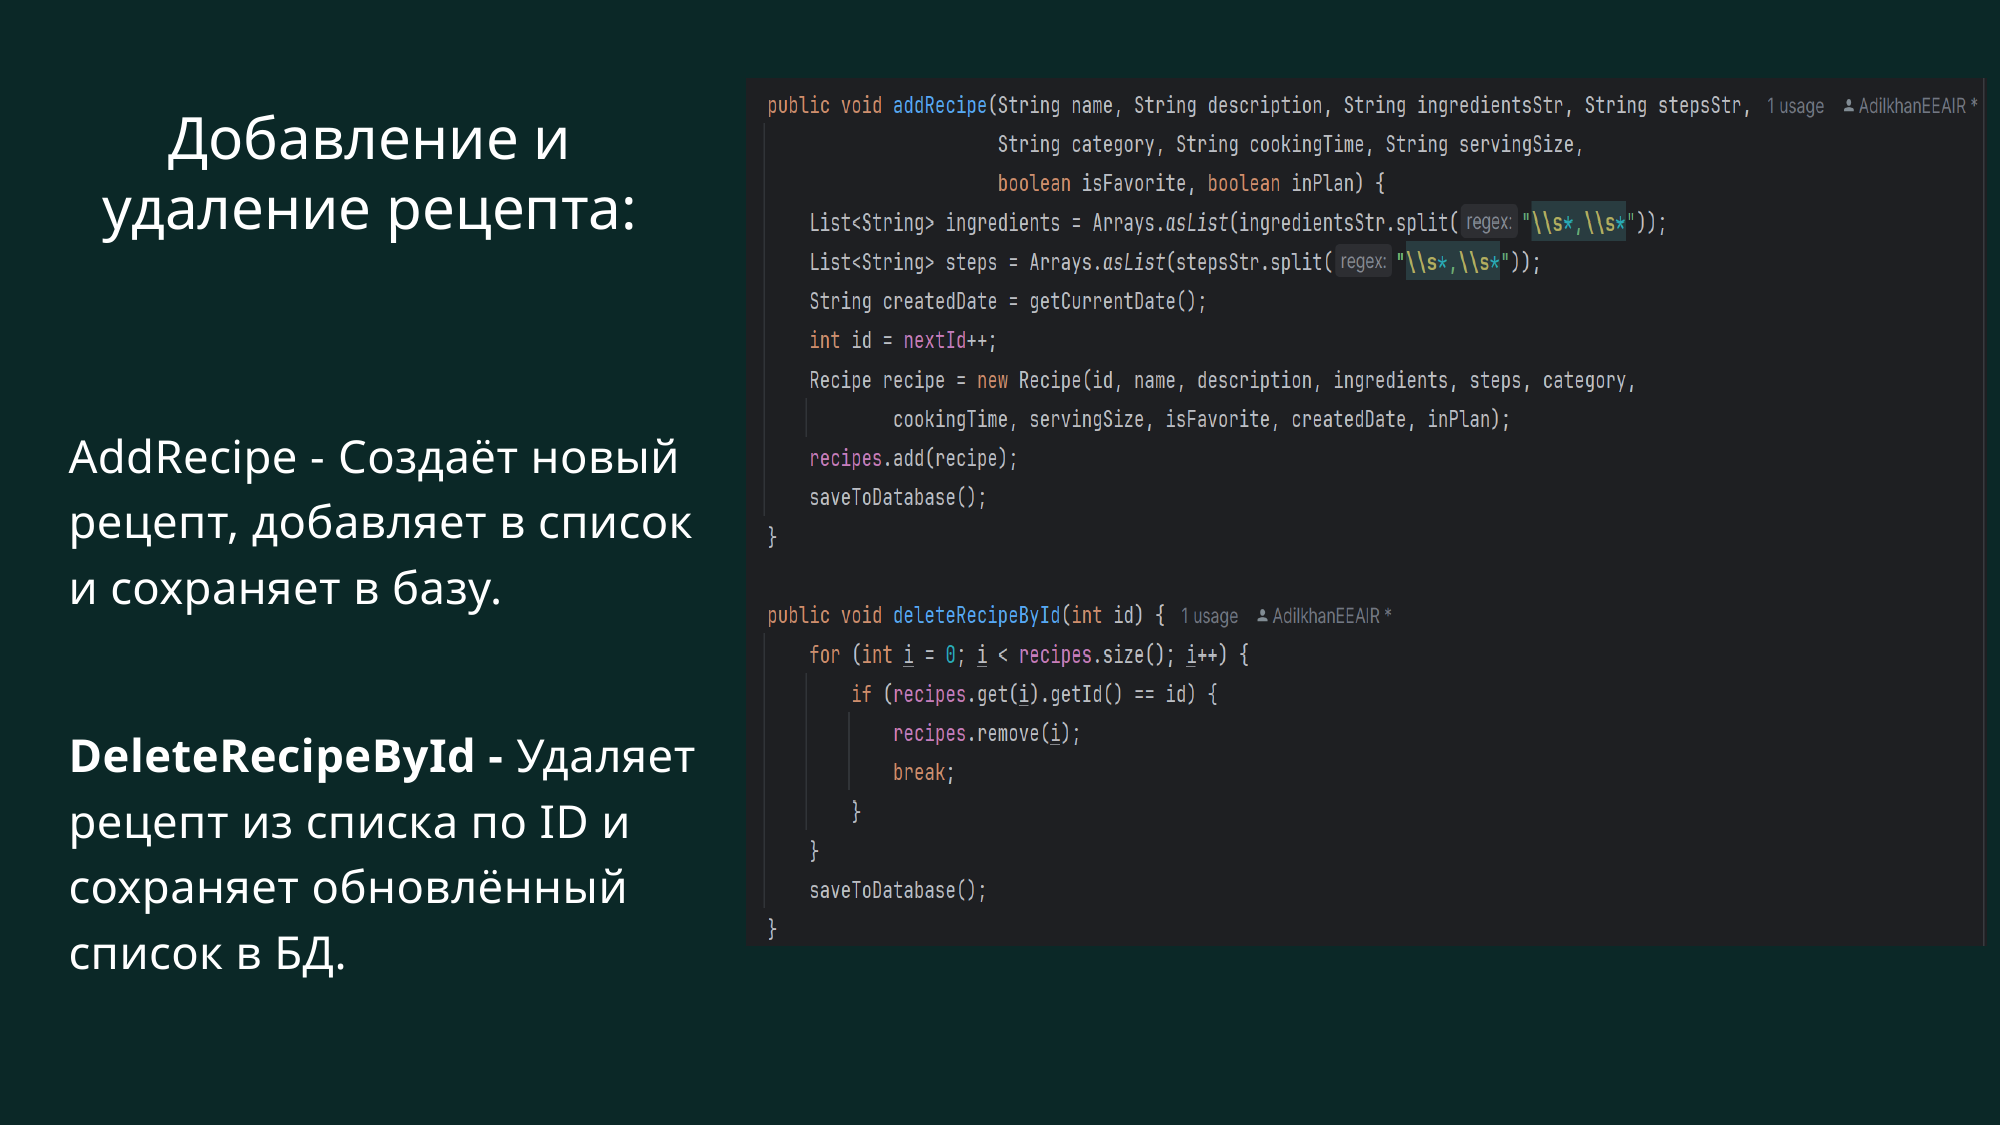

# Добавление и удаление рецепта:
AddRecipe - Создаёт новый рецепт, добавляет в список и сохраняет в базу.
DeleteRecipeById - Удаляет рецепт из списка по ID и сохраняет обновлённый список в БД.